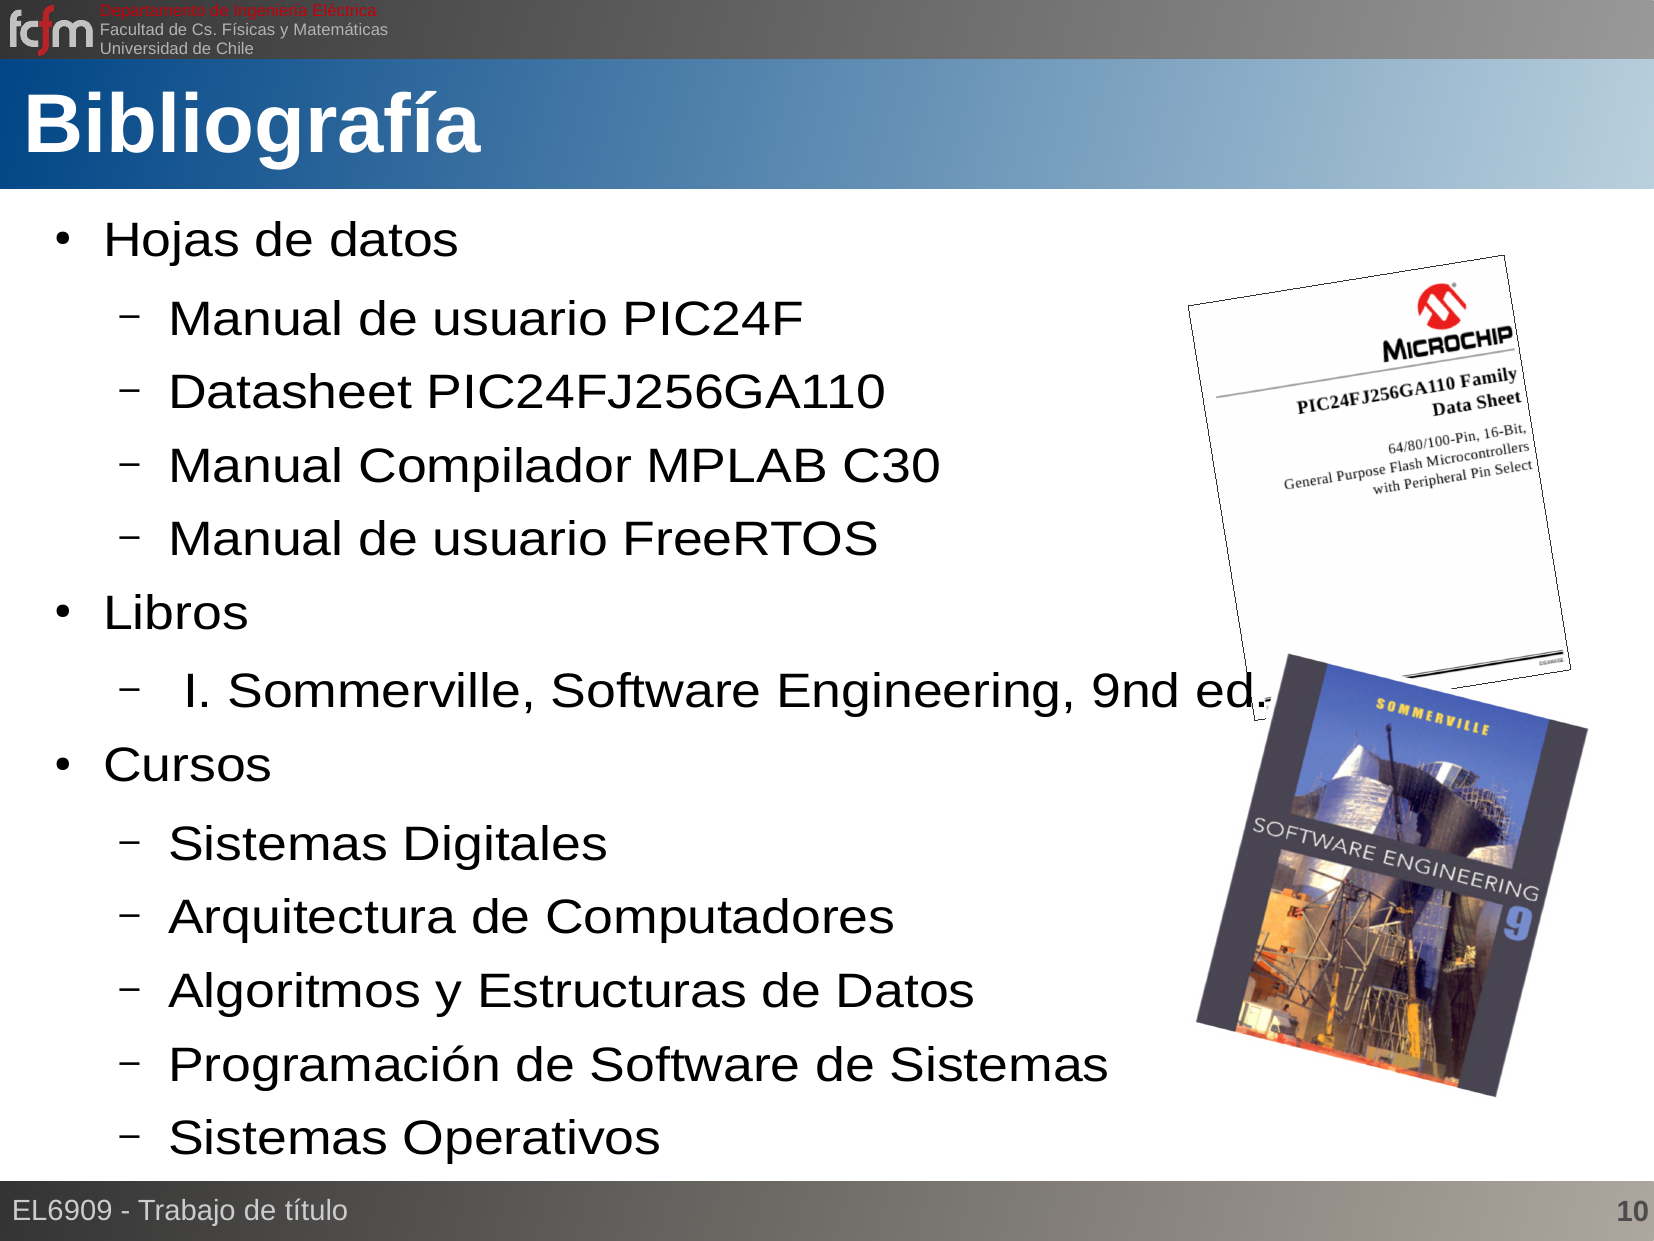

# Bibliografía
Hojas de datos
Manual de usuario PIC24F
Datasheet PIC24FJ256GA110
Manual Compilador MPLAB C30
Manual de usuario FreeRTOS
Libros
 I. Sommerville, Software Engineering, 9nd ed.
Cursos
Sistemas Digitales
Arquitectura de Computadores
Algoritmos y Estructuras de Datos
Programación de Software de Sistemas
Sistemas Operativos
EL6909 - Trabajo de título
10